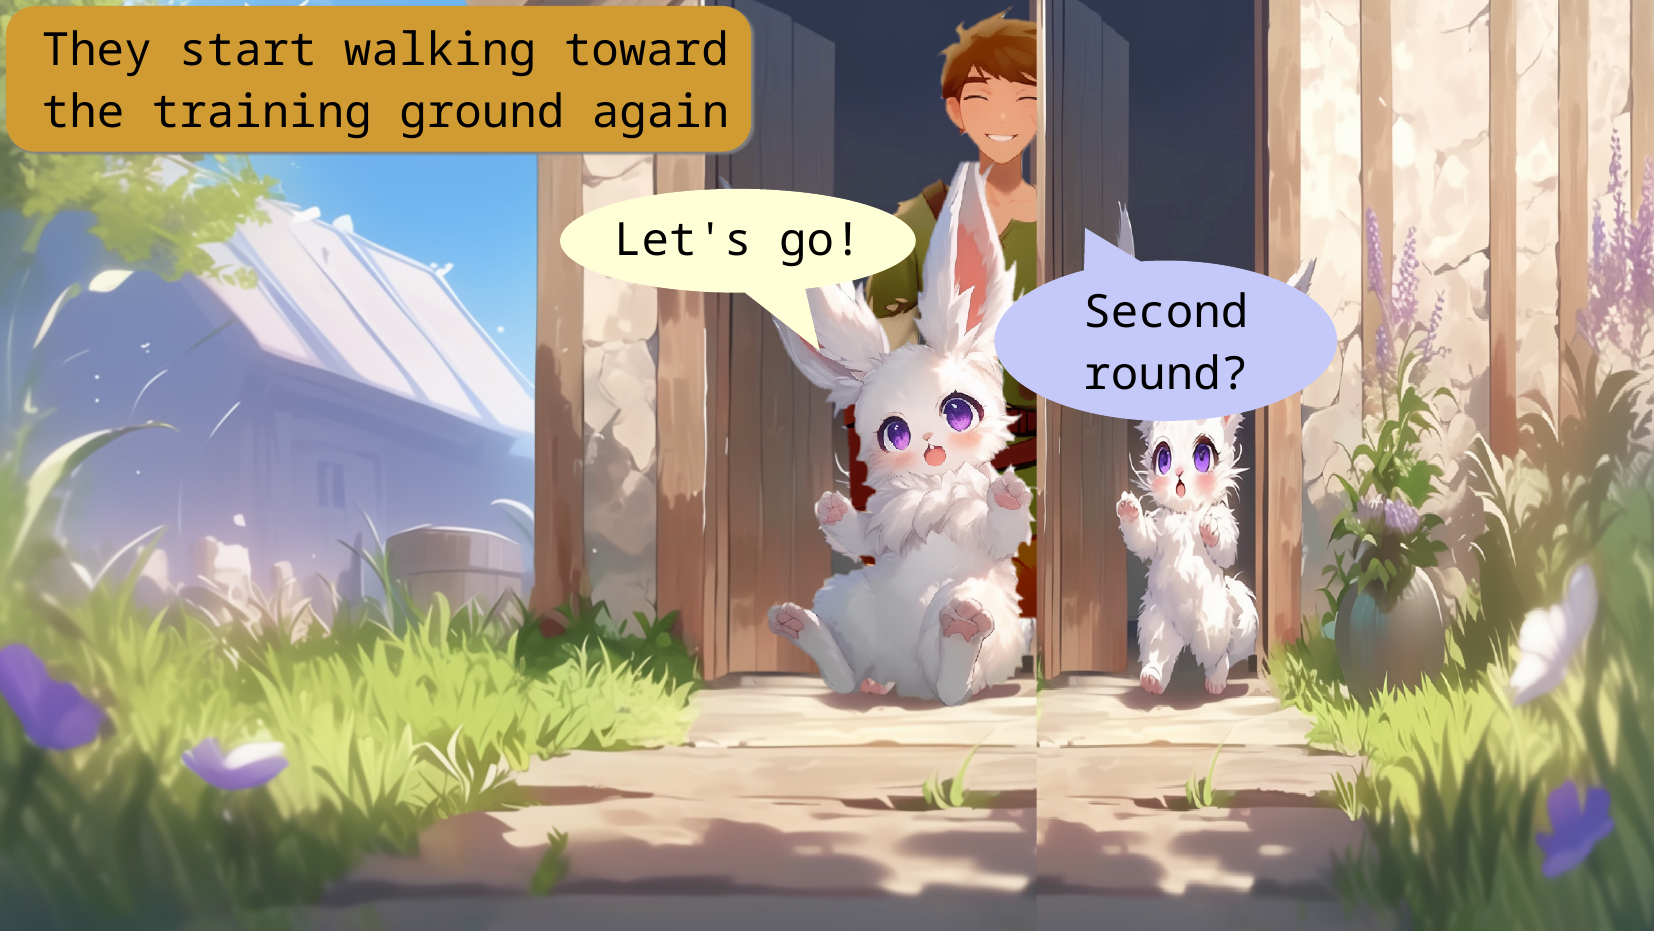

They start walking toward
 the training ground again
Let's go!
Second round?